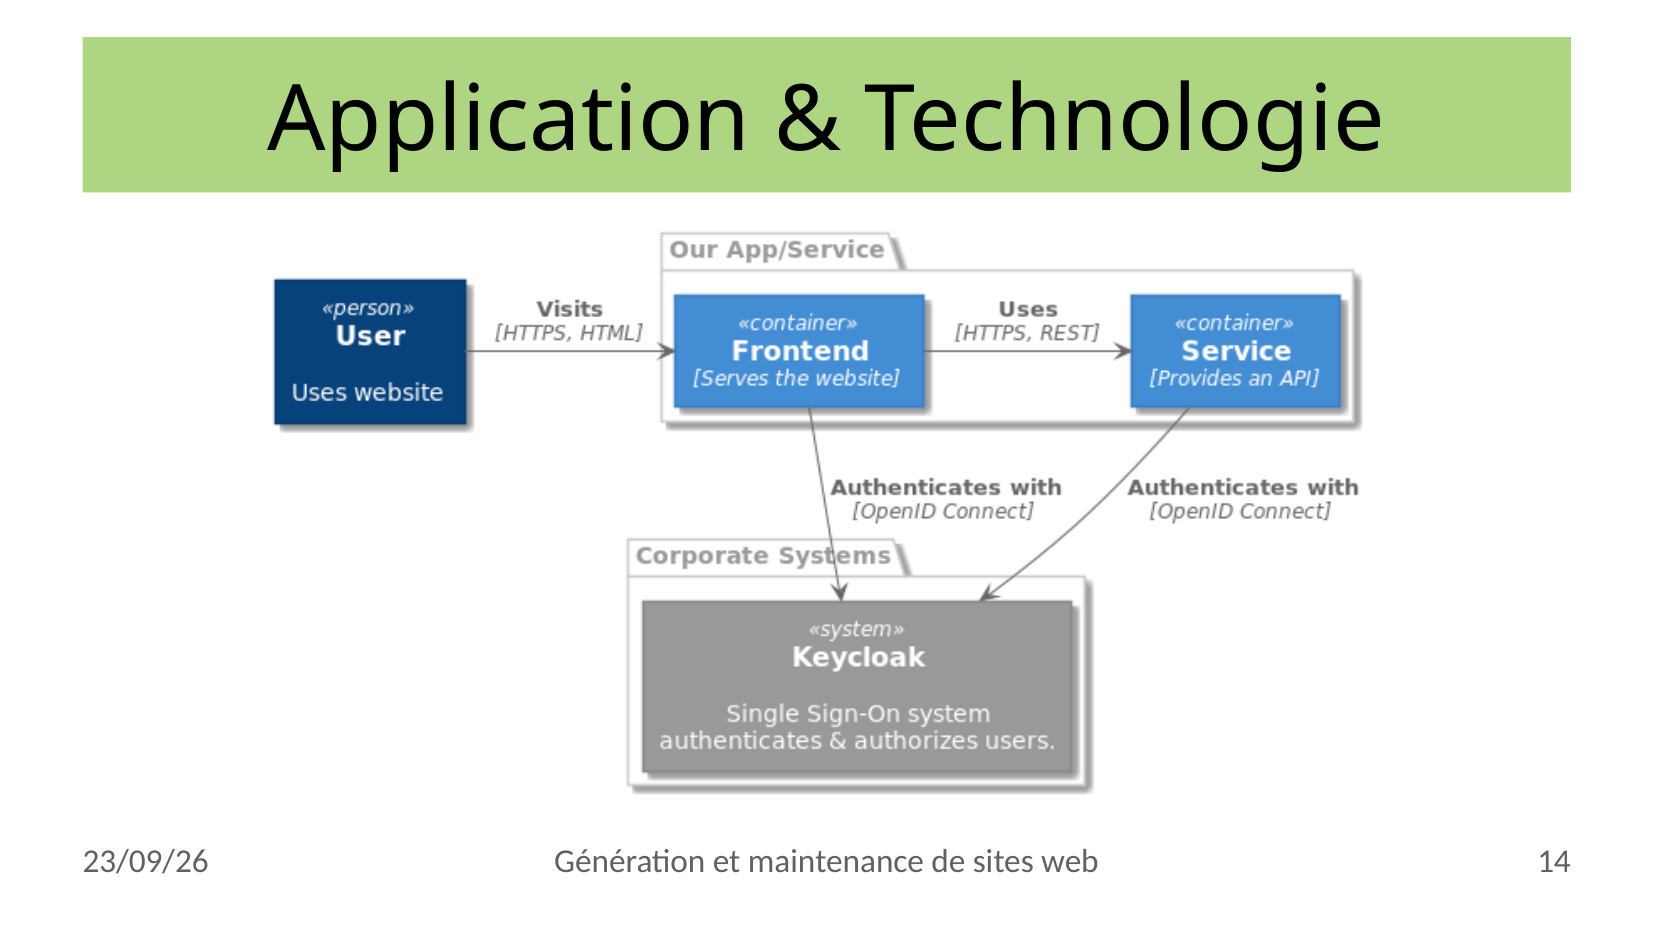

# Application & Technologie
Génération et maintenance de sites web
14